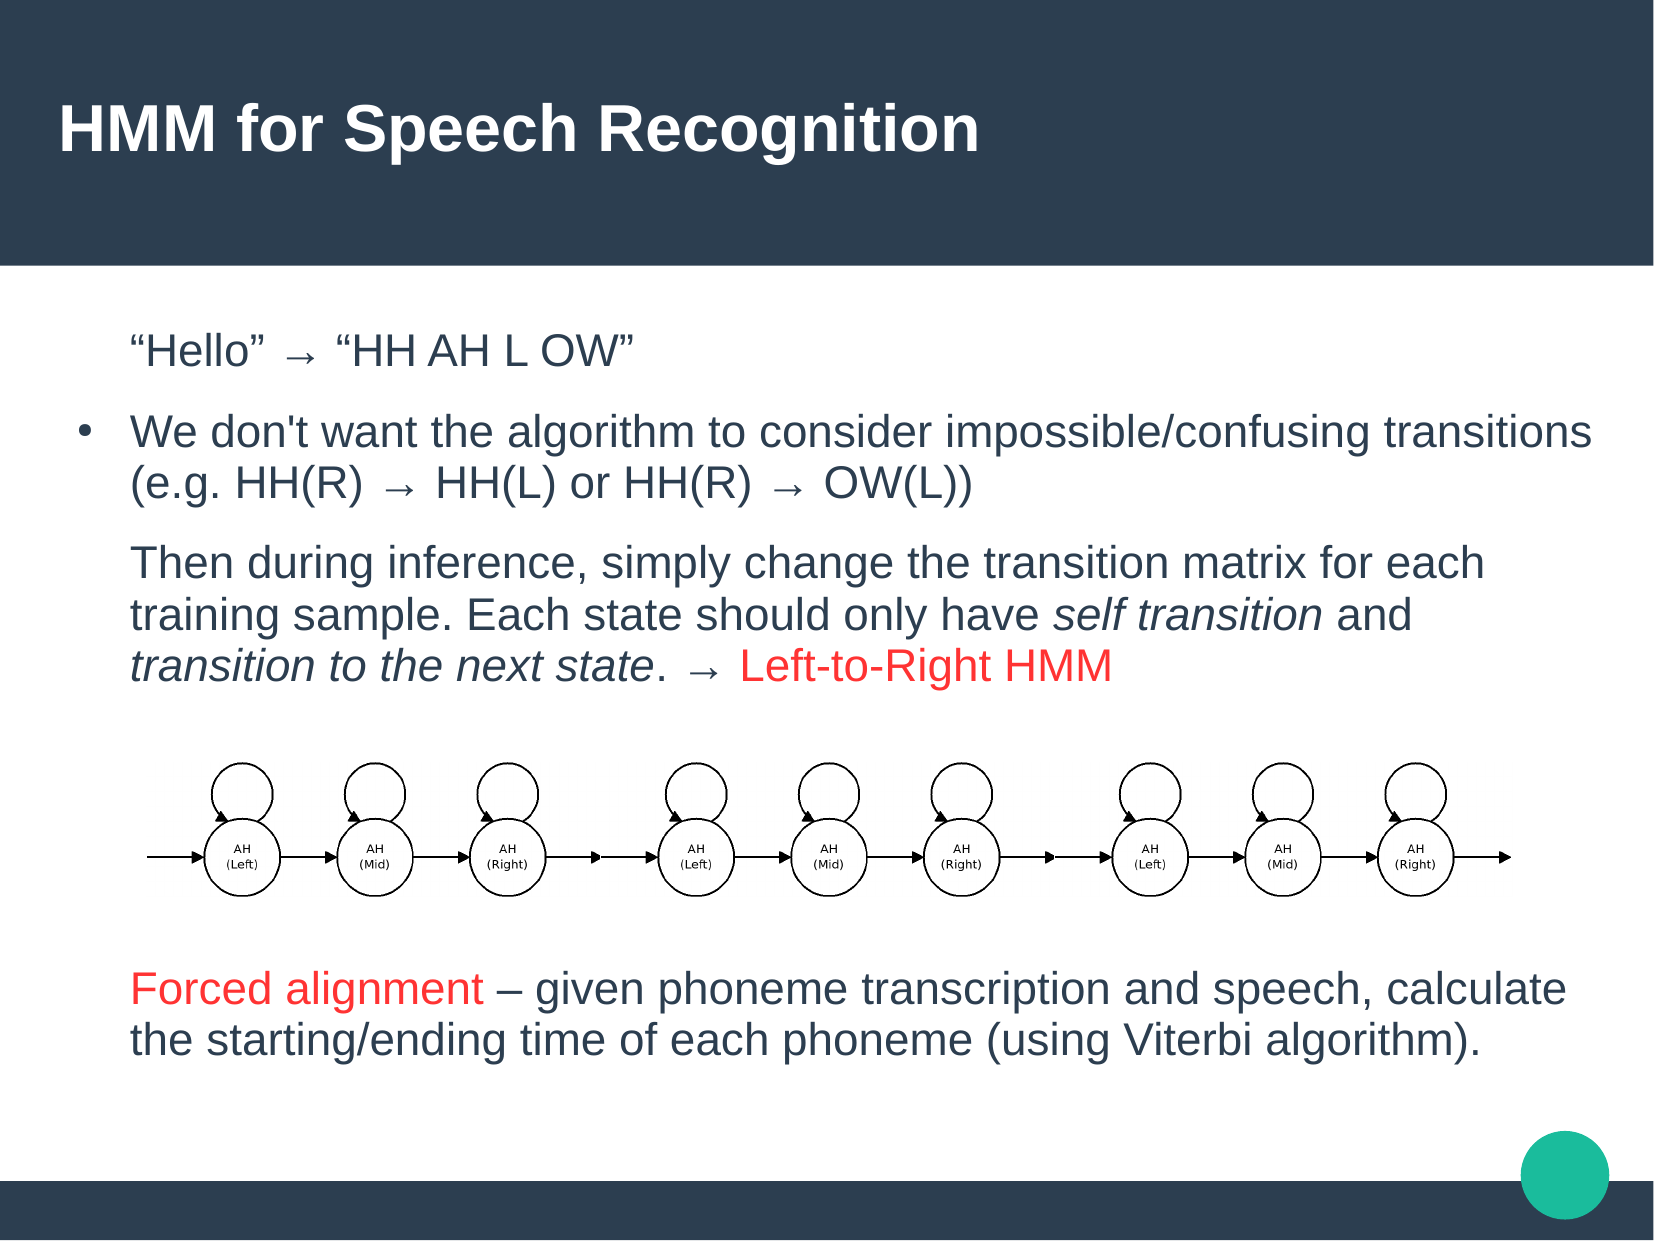

# HMM for Speech Recognition
“Hello” → “HH AH L OW”
We don't want the algorithm to consider impossible/confusing transitions (e.g. HH(R) → HH(L) or HH(R) → OW(L))
Then during inference, simply change the transition matrix for each training sample. Each state should only have self transition and transition to the next state. → Left-to-Right HMM
Forced alignment – given phoneme transcription and speech, calculate the starting/ending time of each phoneme (using Viterbi algorithm).